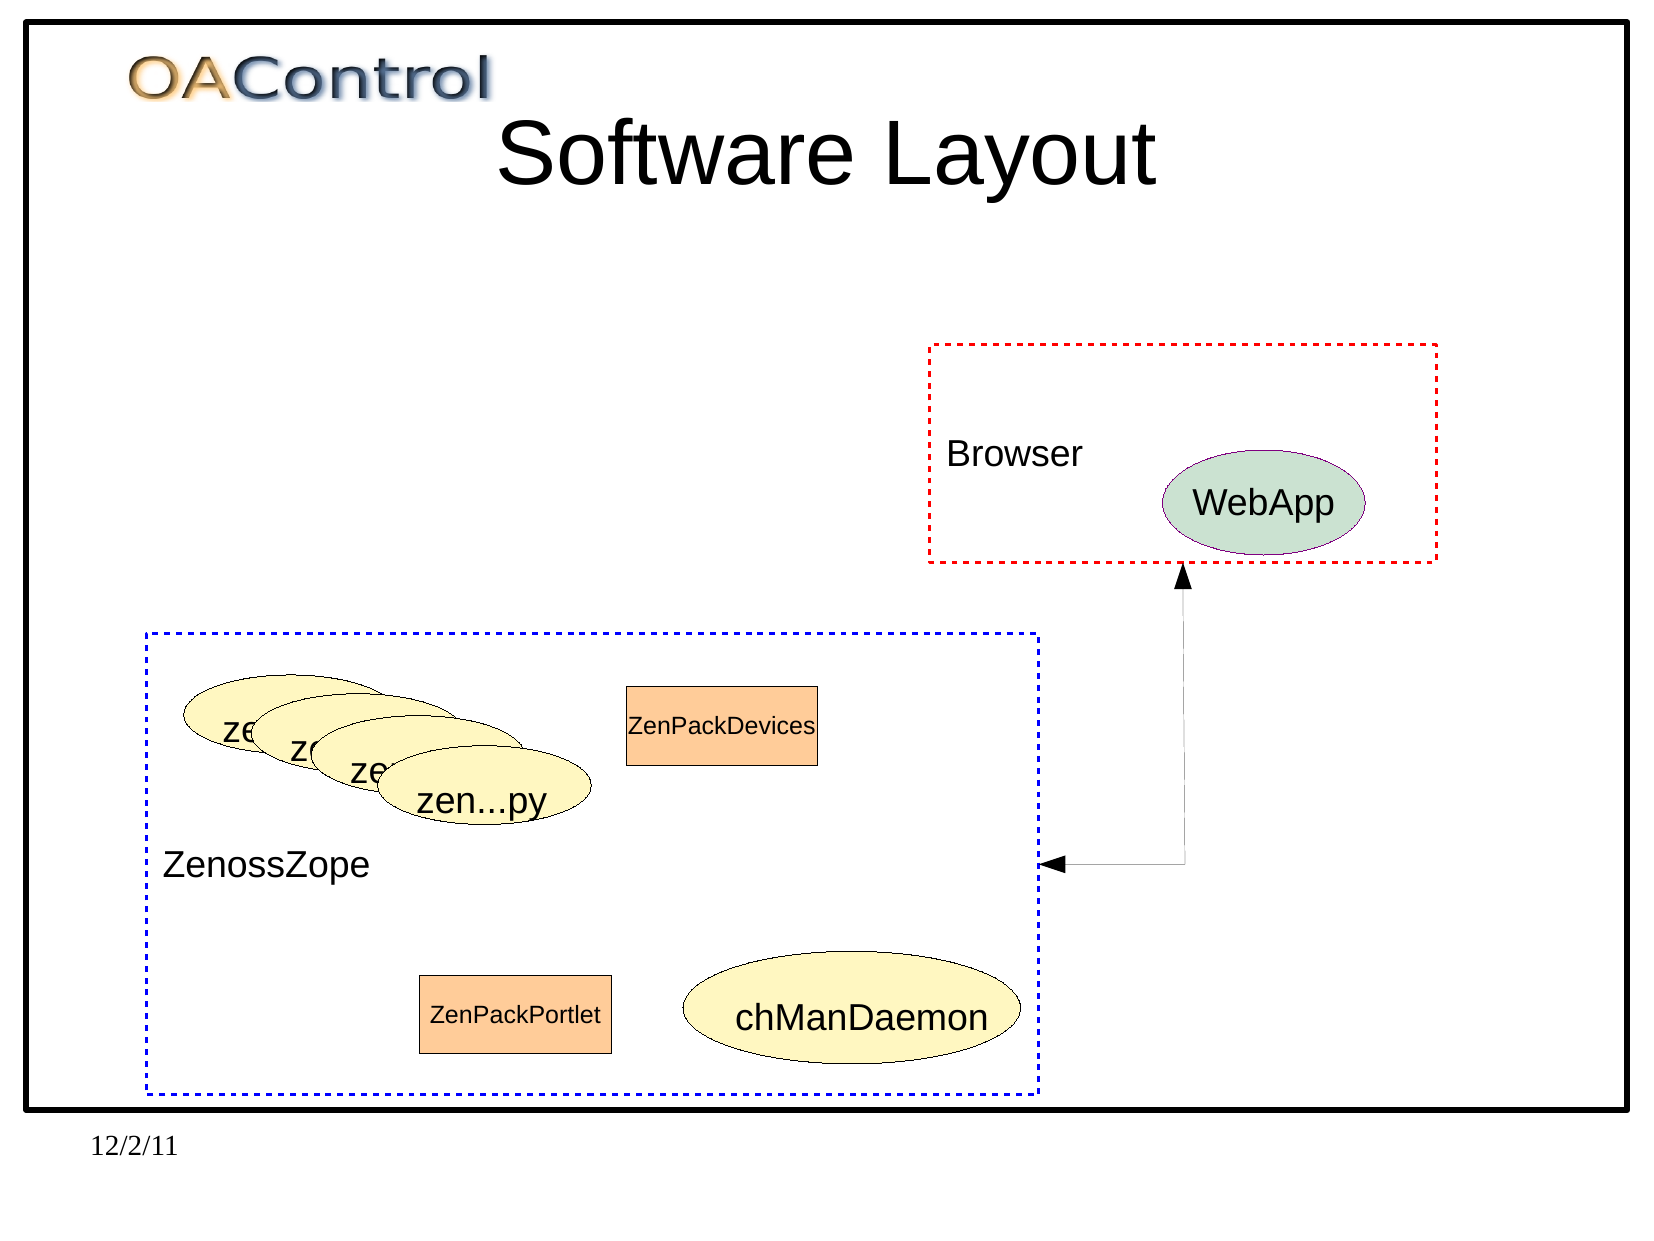

# Software Layout
Browser
WebApp
ZenossZope
zen...
ZenPackDevices
zen...
zen...
zen...py
chManDaemon
ZenPackPortlet